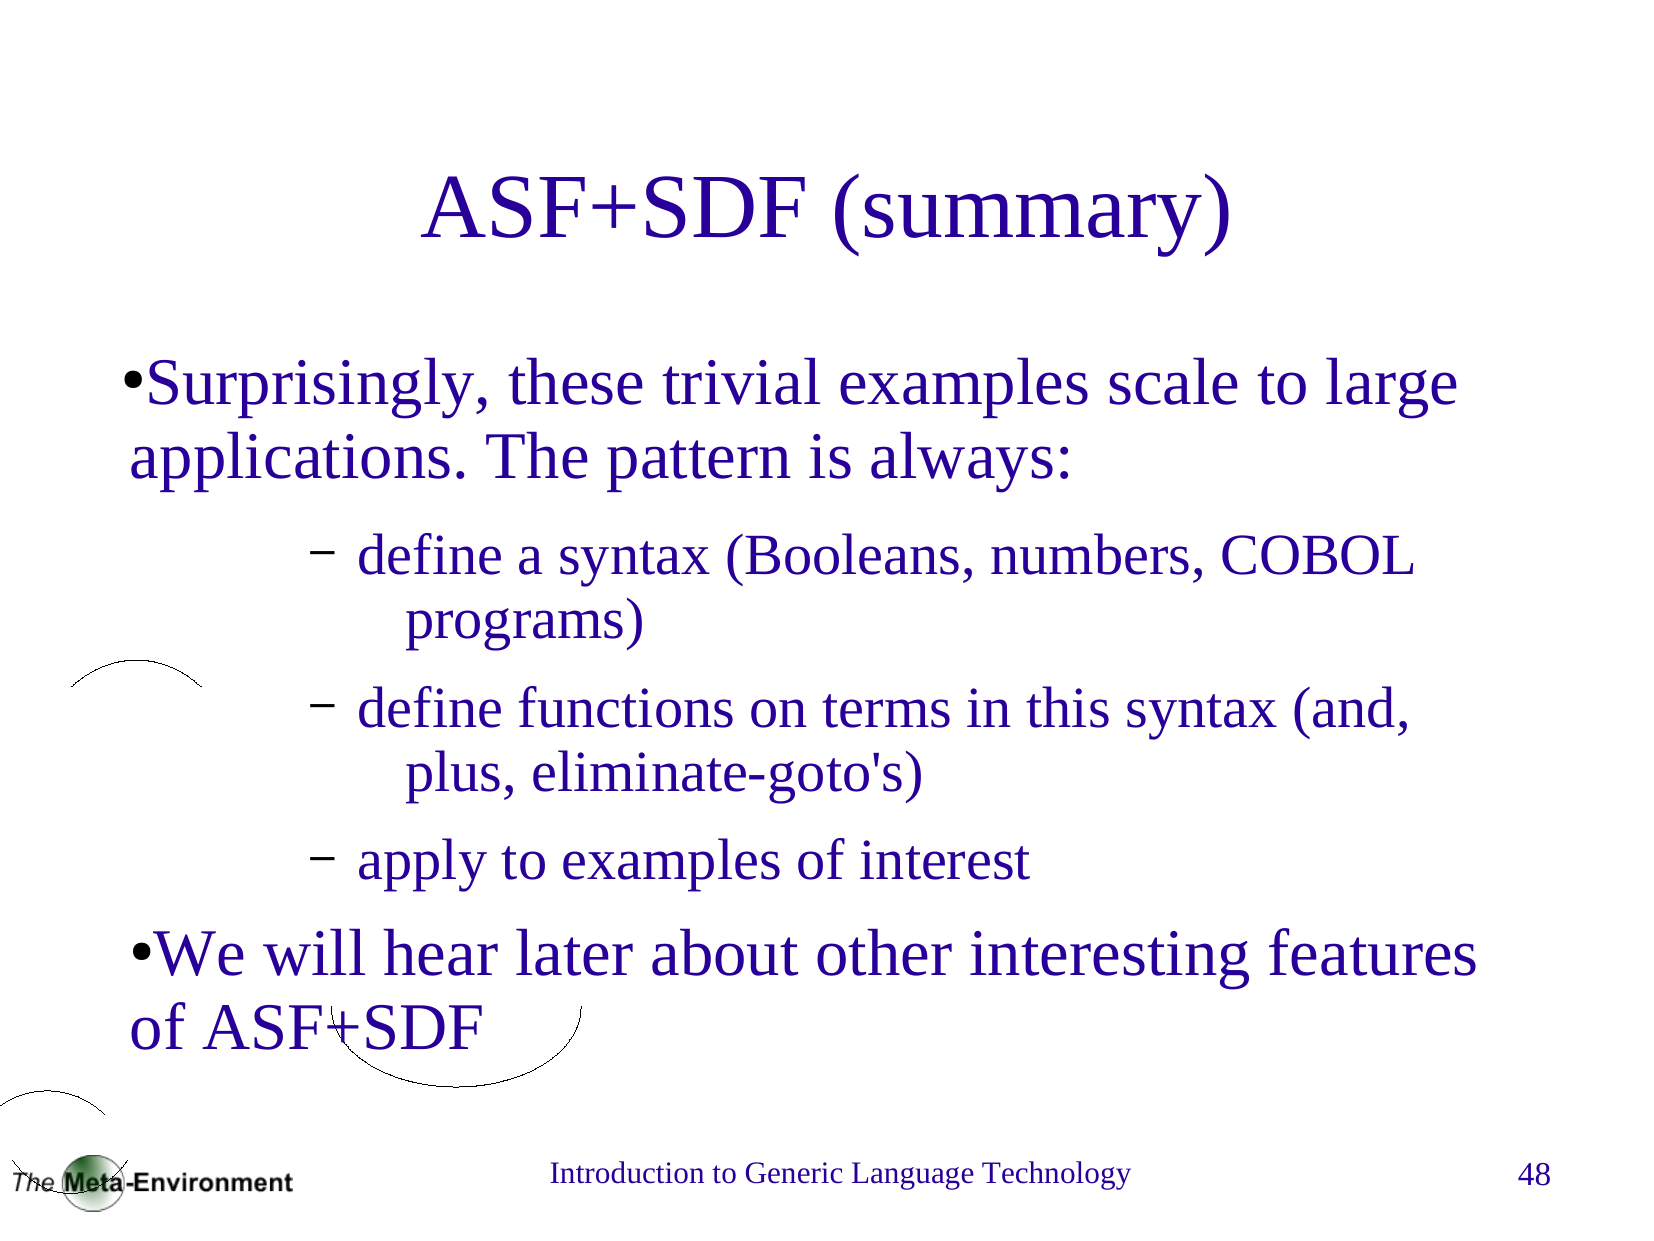

# ASF+SDF (summary)
Surprisingly, these trivial examples scale to large applications. The pattern is always:
define a syntax (Booleans, numbers, COBOL programs)
define functions on terms in this syntax (and, plus, eliminate-goto's)
apply to examples of interest
We will hear later about other interesting features of ASF+SDF